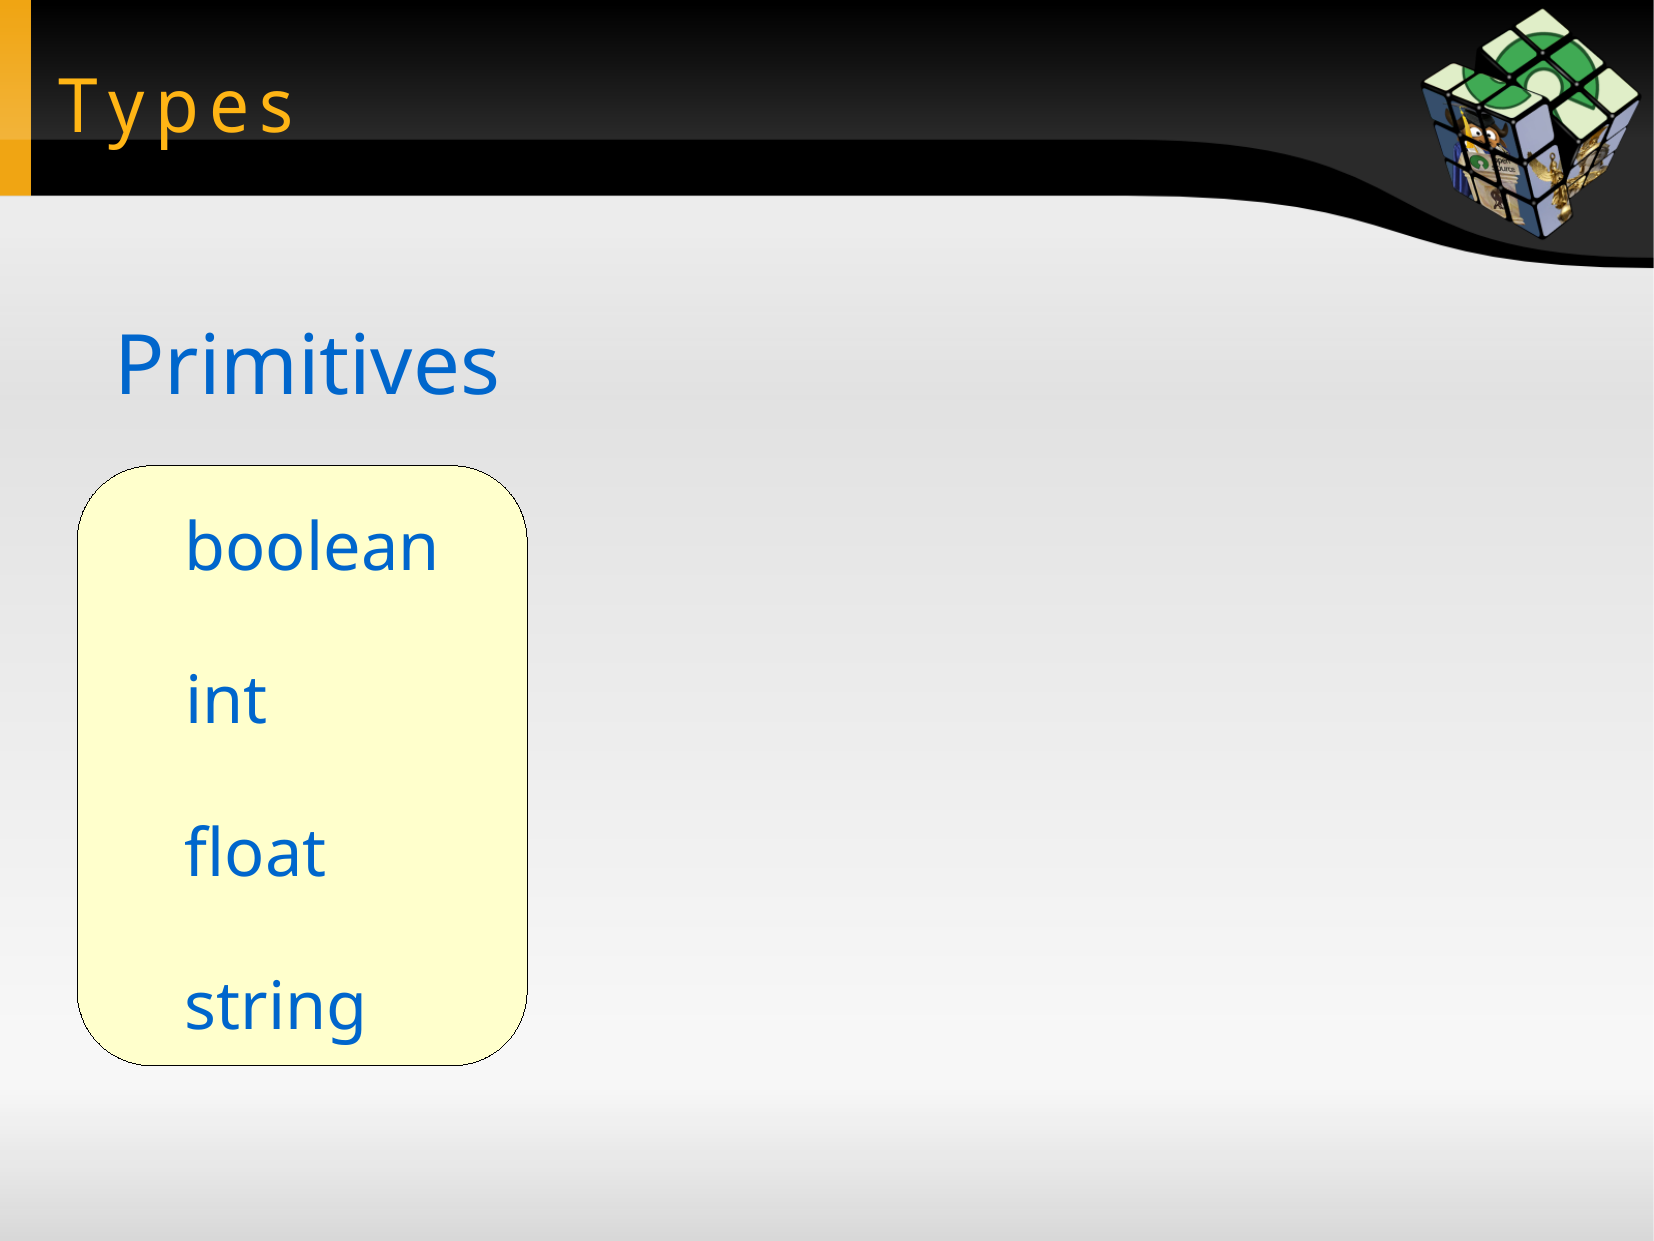

# Types
Primitives
boolean
int
float
string